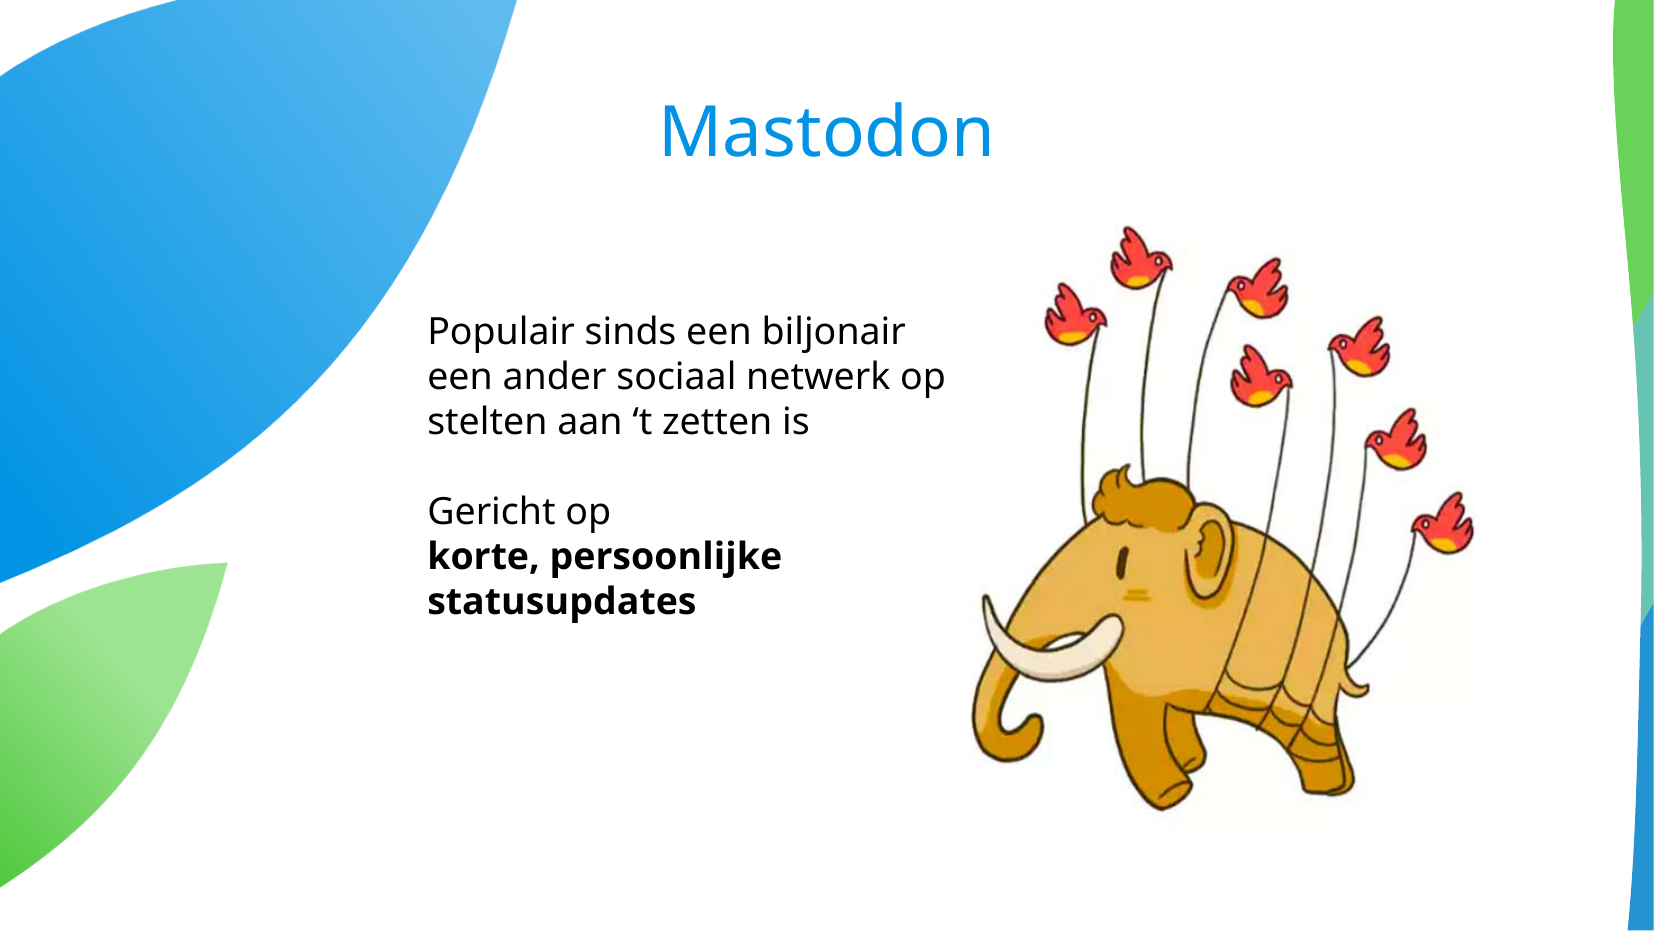

Mastodon
Populair sinds een biljonair een ander sociaal netwerk op stelten aan ‘t zetten is
Gericht op
korte, persoonlijke statusupdates